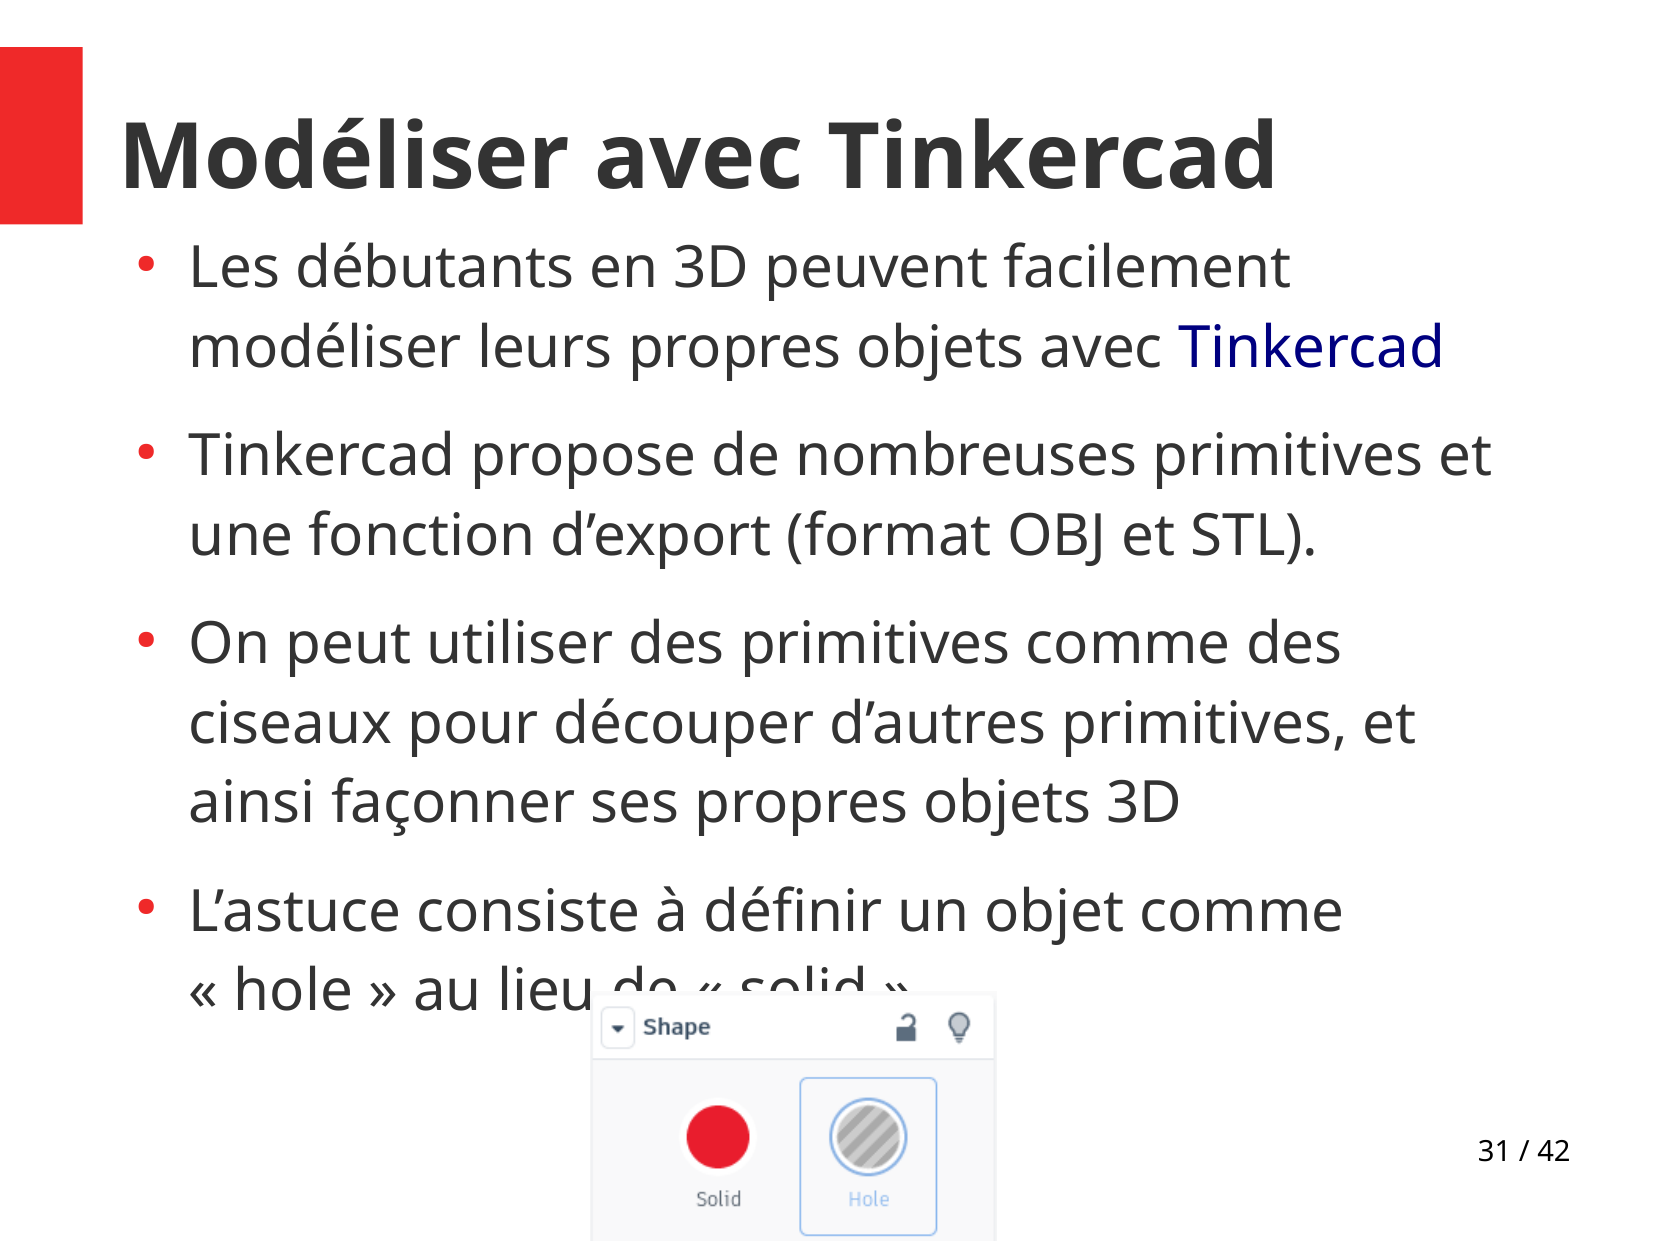

# Modéliser avec Tinkercad
Les débutants en 3D peuvent facilement modéliser leurs propres objets avec Tinkercad
Tinkercad propose de nombreuses primitives et une fonction d’export (format OBJ et STL).
On peut utiliser des primitives comme des ciseaux pour découper d’autres primitives, et ainsi façonner ses propres objets 3D
L’astuce consiste à définir un objet comme « hole » au lieu de « solid »
31